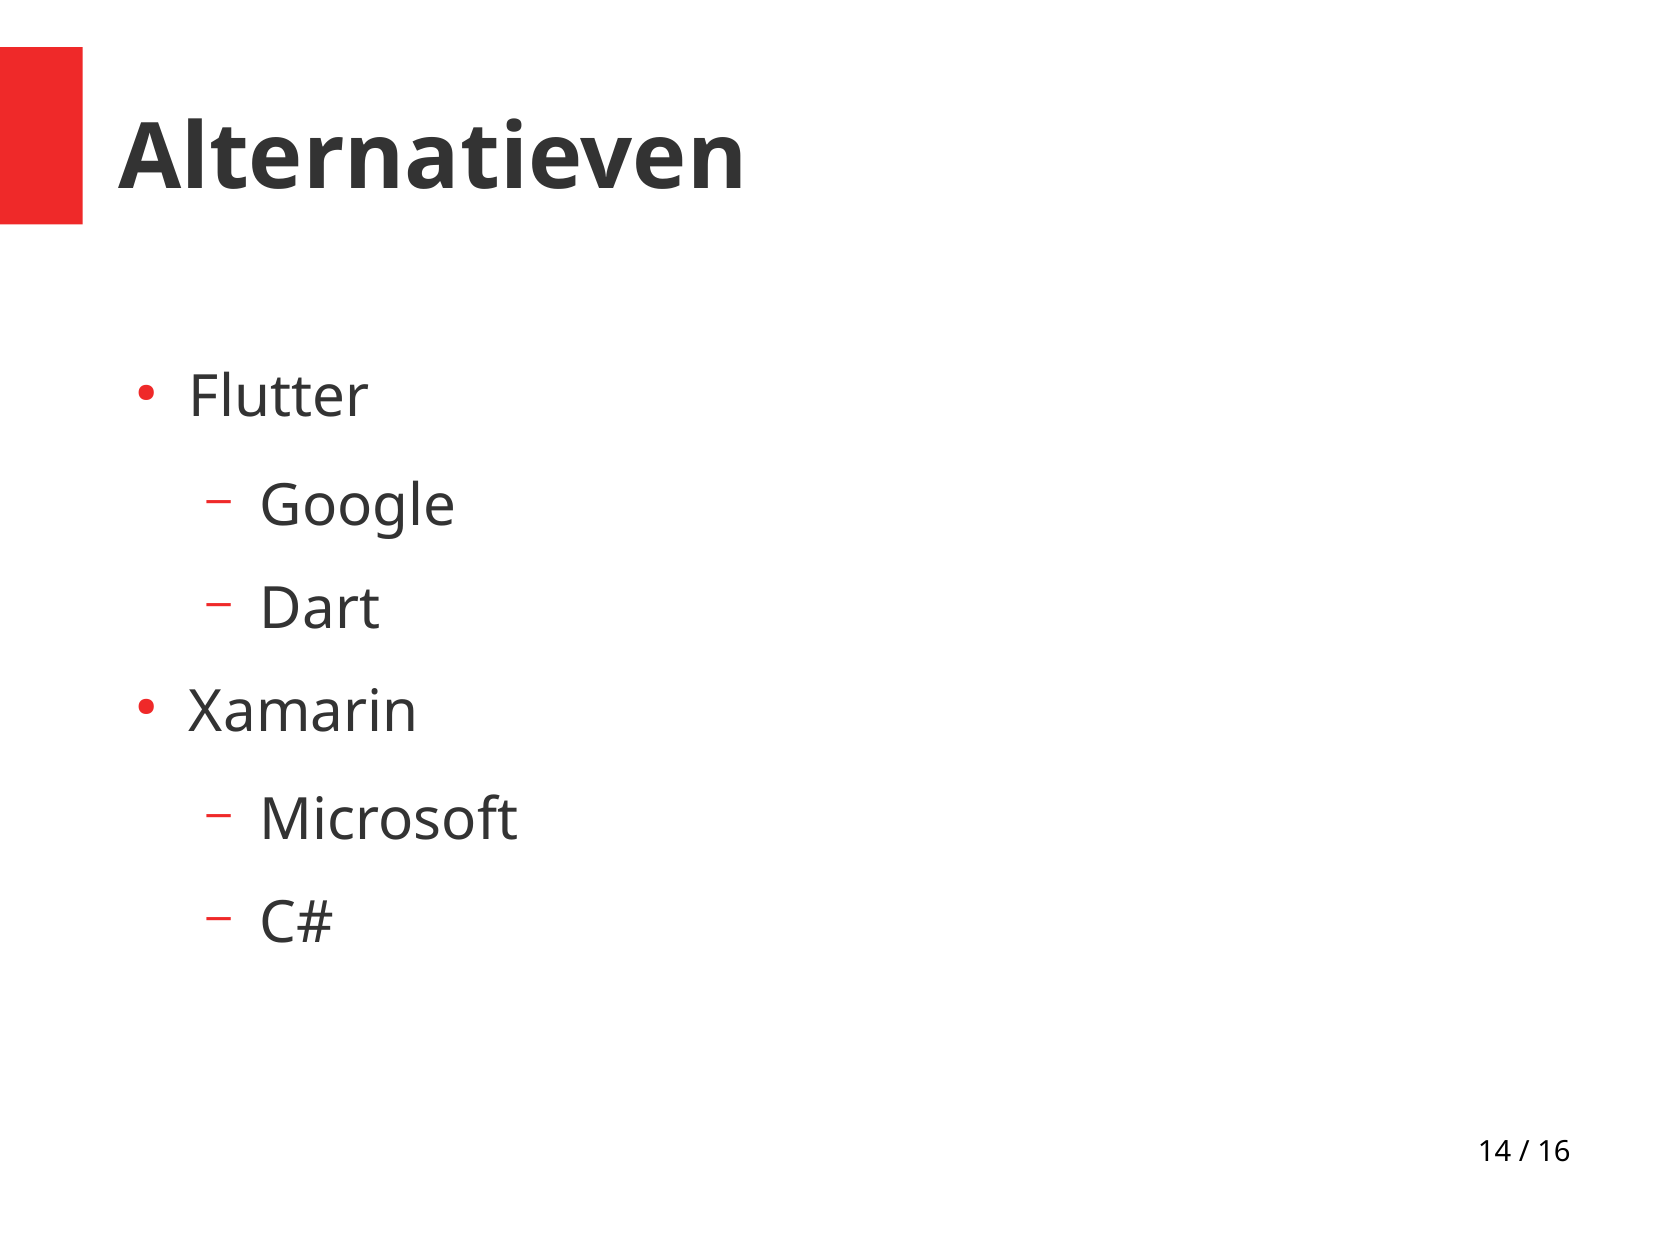

# Alternatieven
Flutter
Google
Dart
Xamarin
Microsoft
C#
14